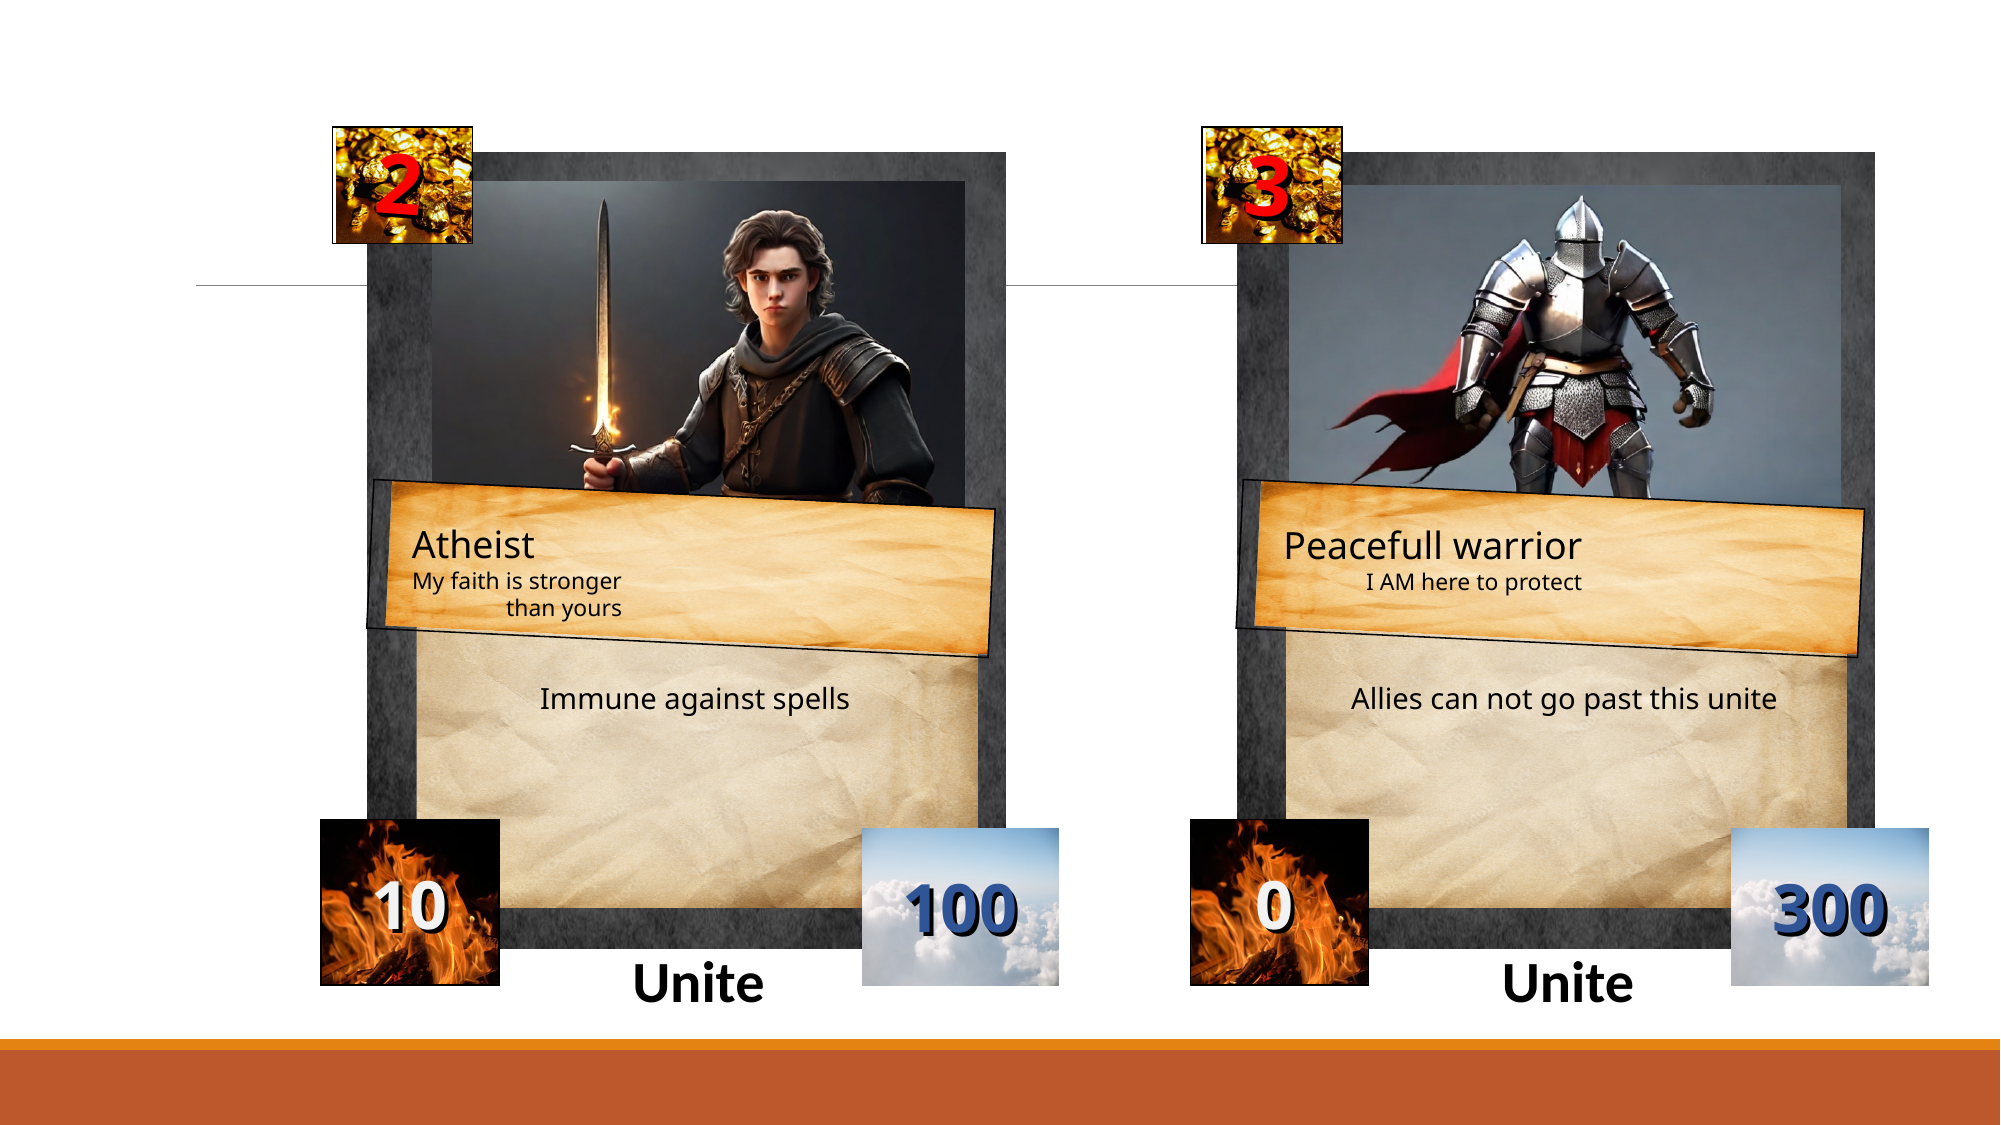

2
3
Atheist
My faith is stronger
 than yours
Peacefull warrior
I AM here to protect
Immune against spells
Allies can not go past this unite
10
0
100
300
Unite
Unite